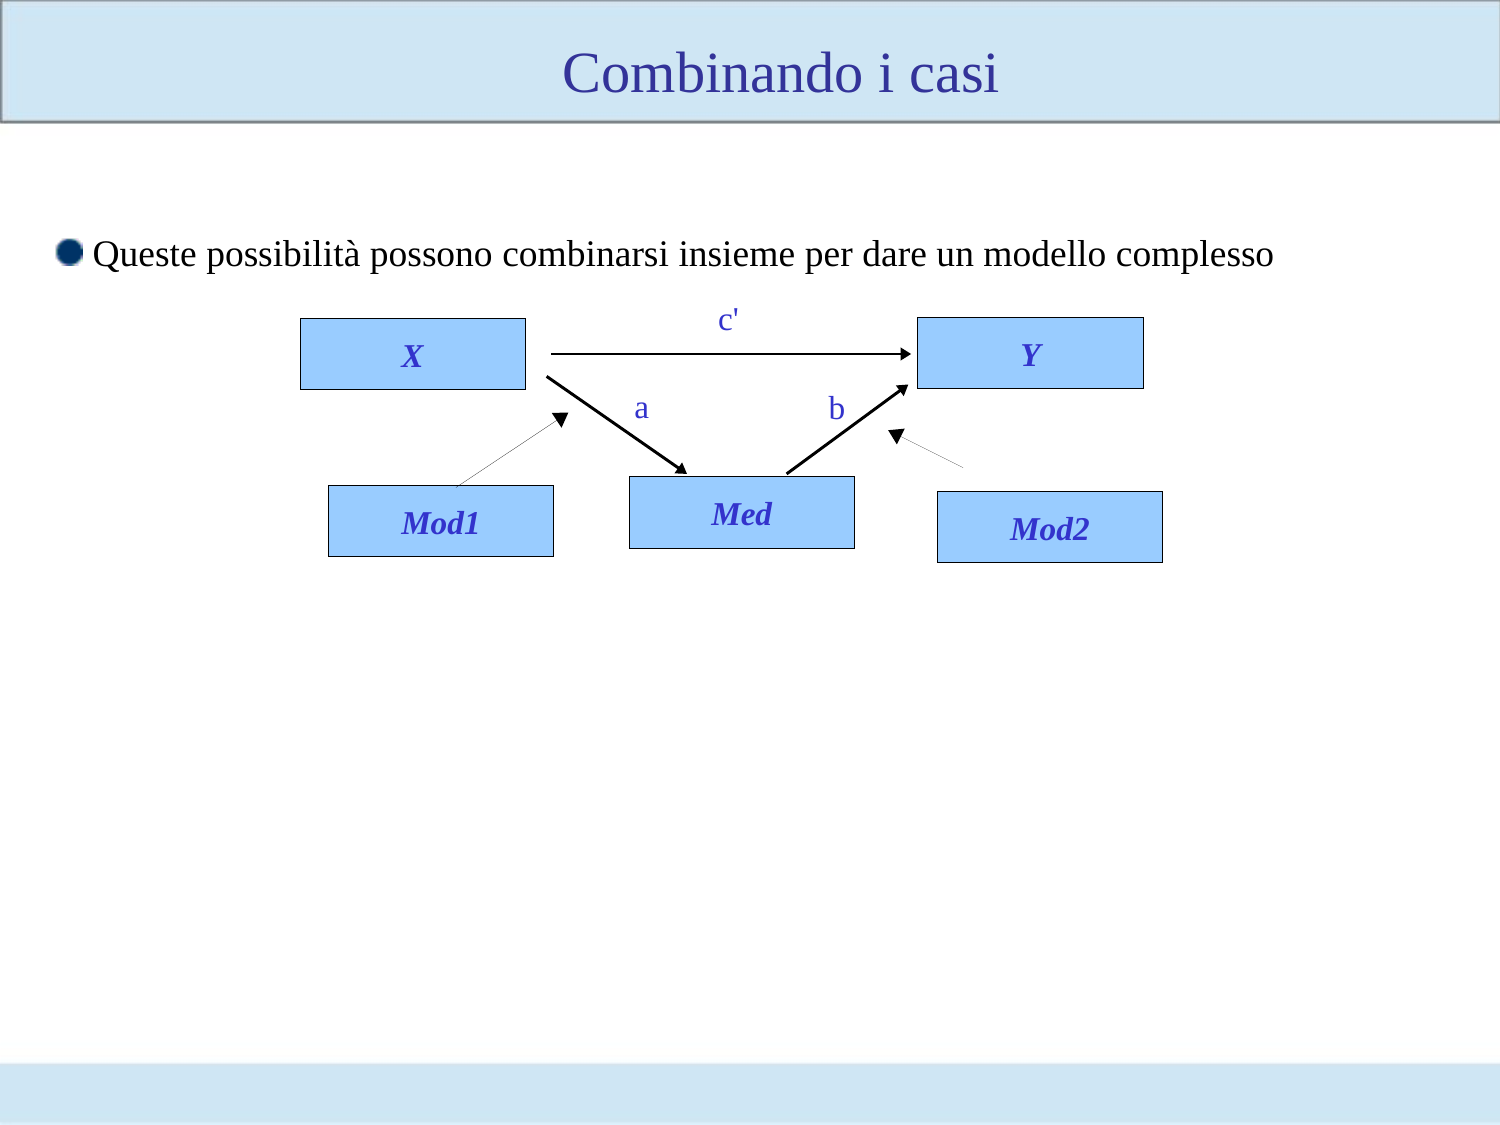

# Combinando i casi
 Queste possibilità possono combinarsi insieme per dare un modello complesso
c'
Y
X
a
b
Med
Mod1
Mod2